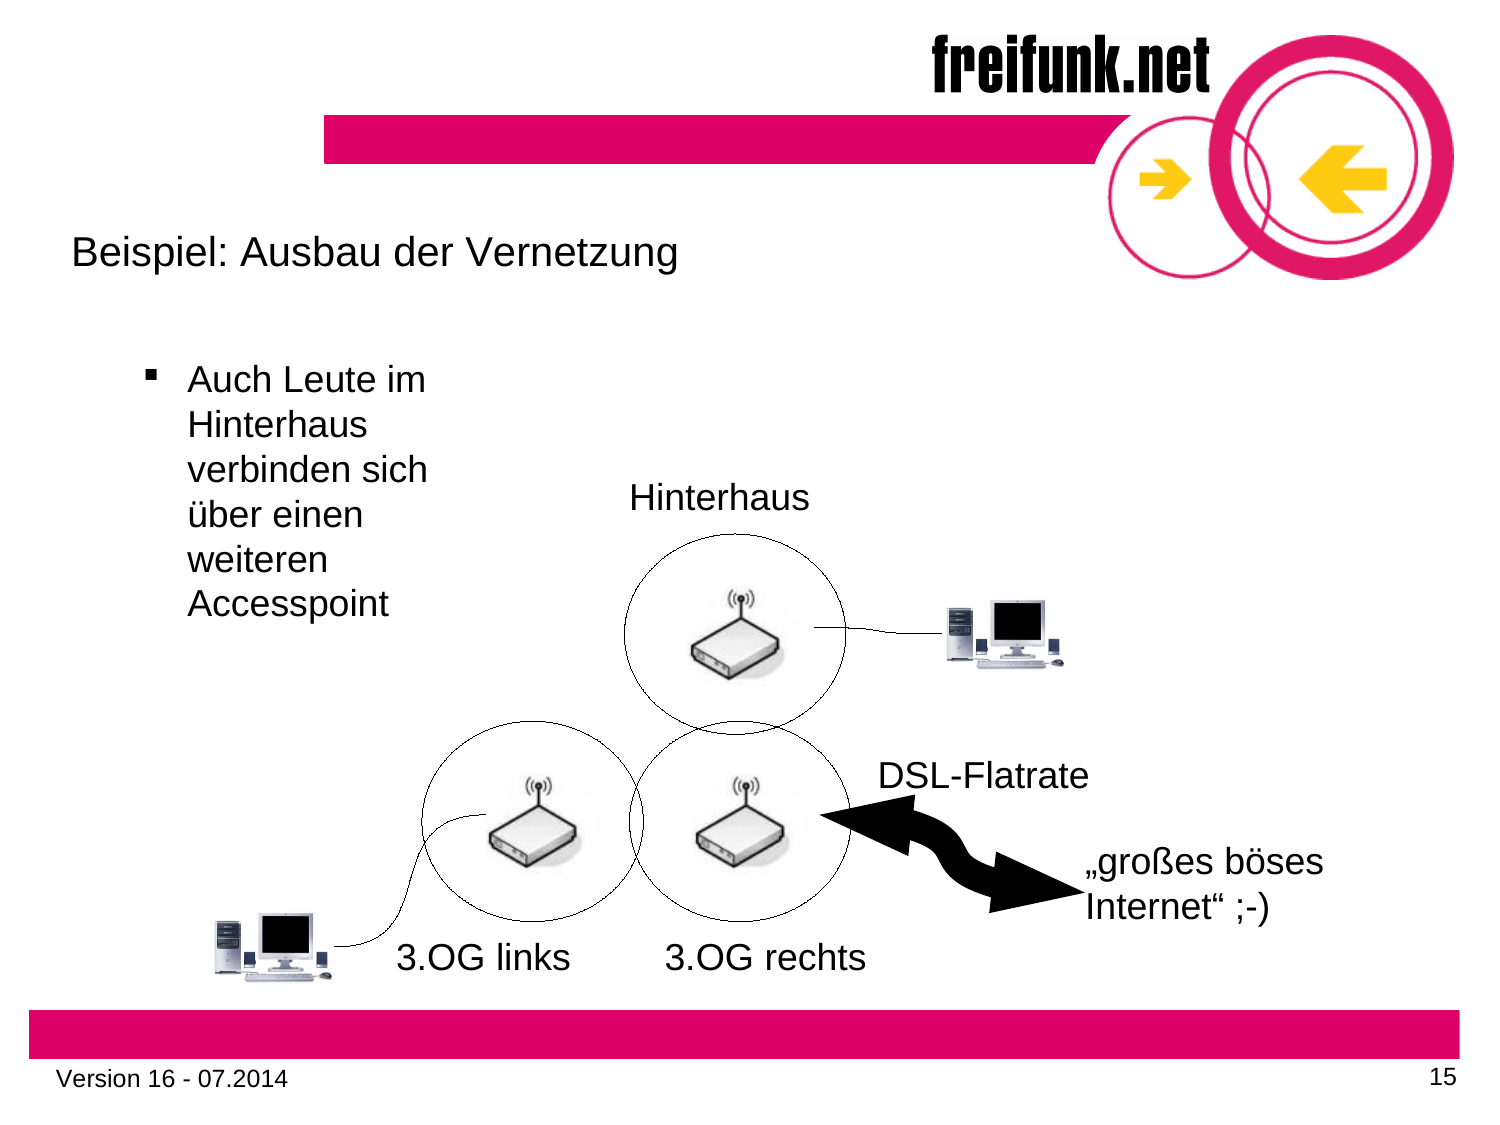

Beispiel: Ausbau der Vernetzung
Auch Leute im Hinterhaus verbinden sich über einen weiteren Accesspoint
Hinterhaus
DSL-Flatrate
„großes böses
Internet“ ;-)
3.OG links
3.OG rechts
15
Version 16 - 07.2014